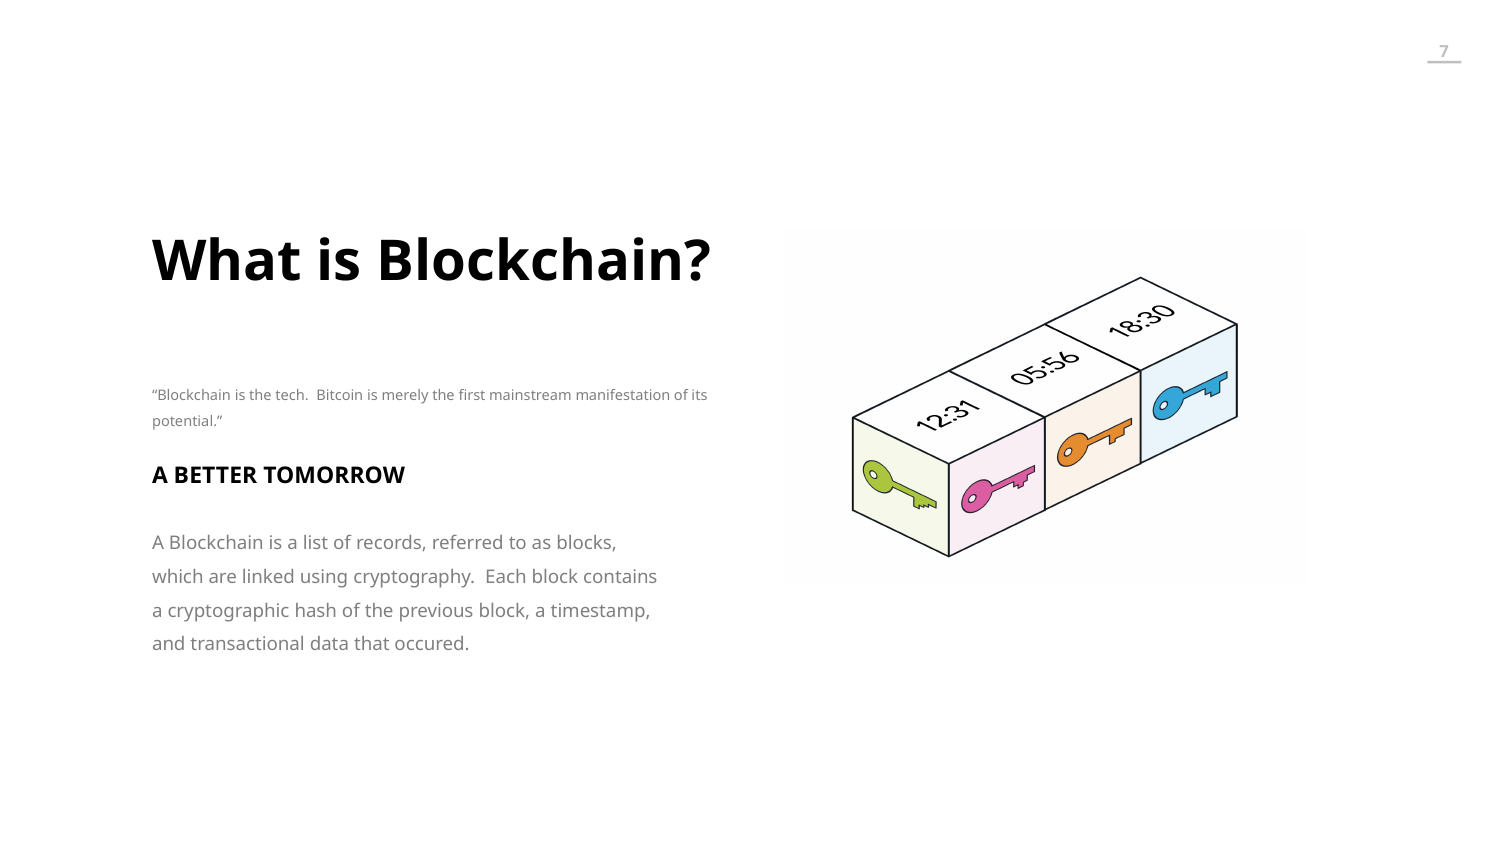

What is Blockchain?
“Blockchain is the tech. Bitcoin is merely the first mainstream manifestation of its potential.”
A BETTER TOMORROW
A Blockchain is a list of records, referred to as blocks, which are linked using cryptography. Each block contains a cryptographic hash of the previous block, a timestamp, and transactional data that occured.